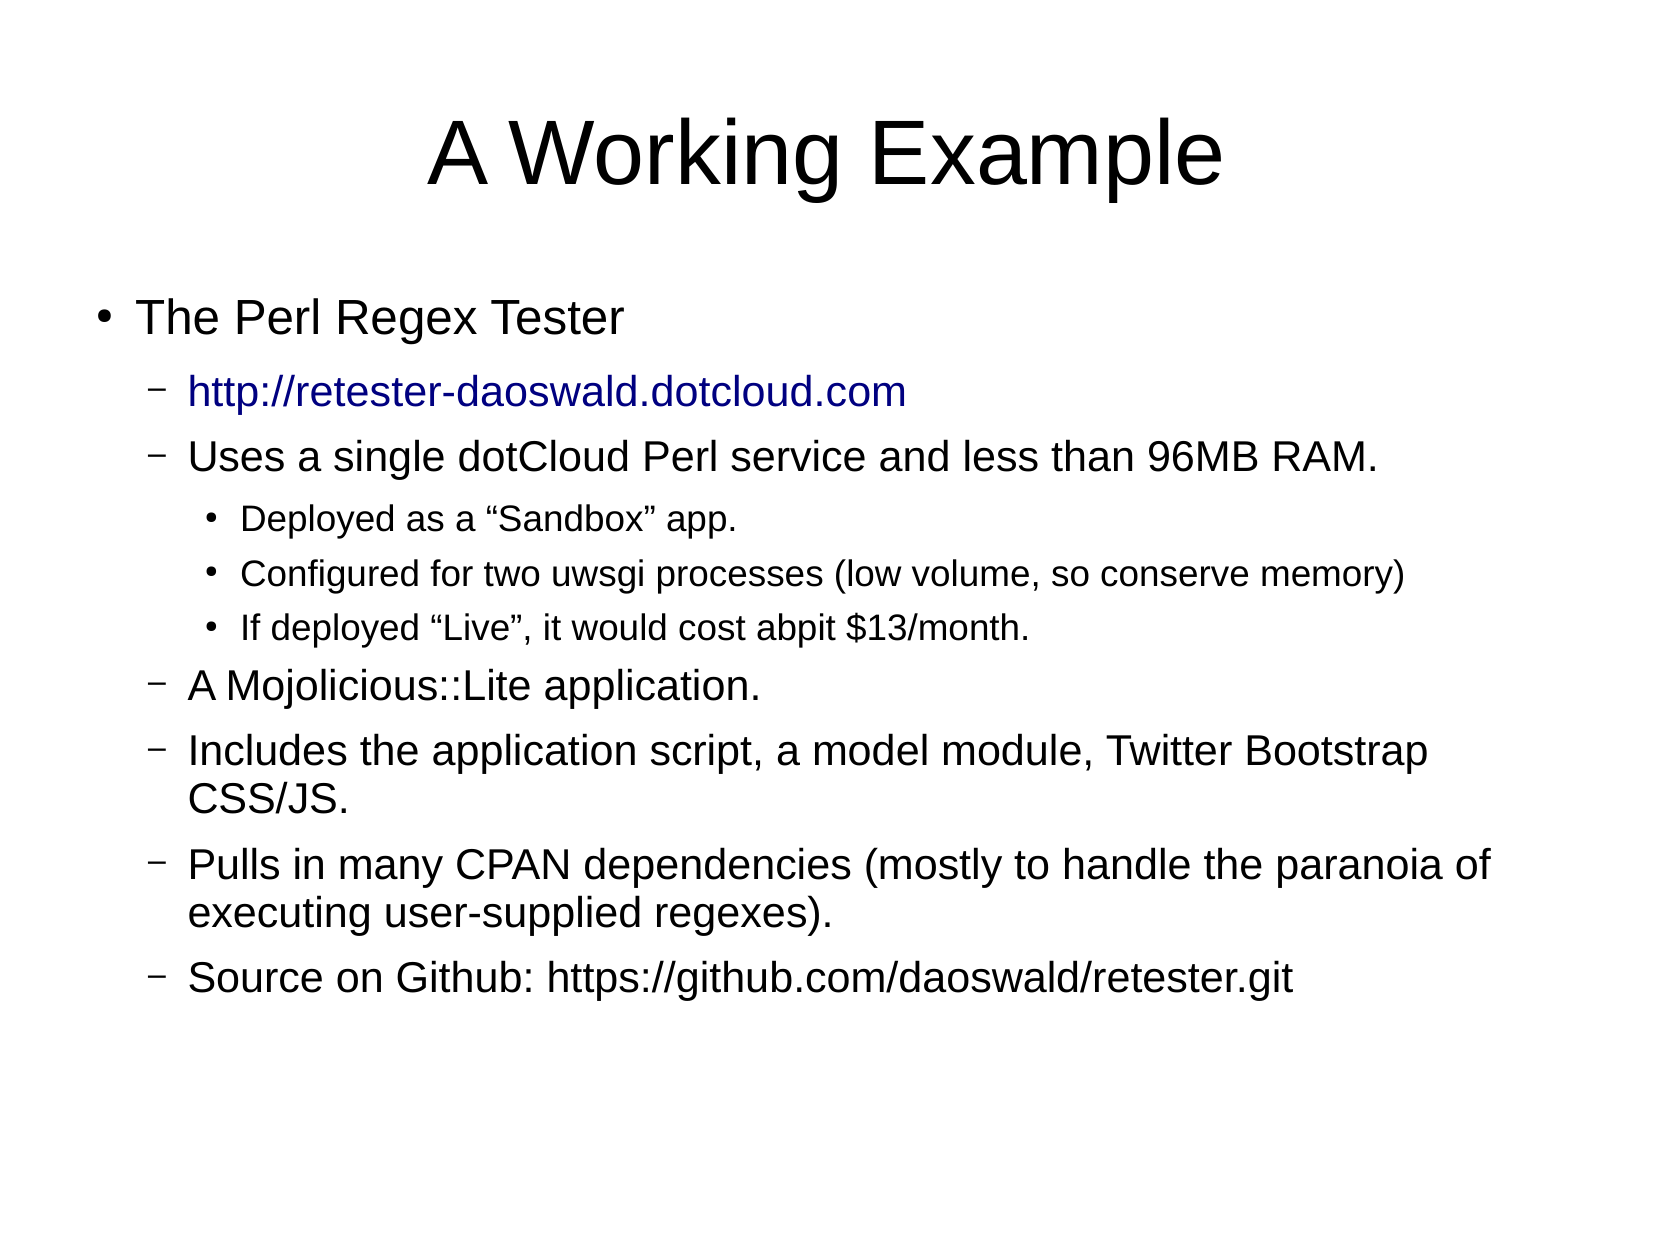

# A Working Example
The Perl Regex Tester
http://retester-daoswald.dotcloud.com
Uses a single dotCloud Perl service and less than 96MB RAM.
Deployed as a “Sandbox” app.
Configured for two uwsgi processes (low volume, so conserve memory)
If deployed “Live”, it would cost abpit $13/month.
A Mojolicious::Lite application.
Includes the application script, a model module, Twitter Bootstrap CSS/JS.
Pulls in many CPAN dependencies (mostly to handle the paranoia of executing user-supplied regexes).
Source on Github: https://github.com/daoswald/retester.git